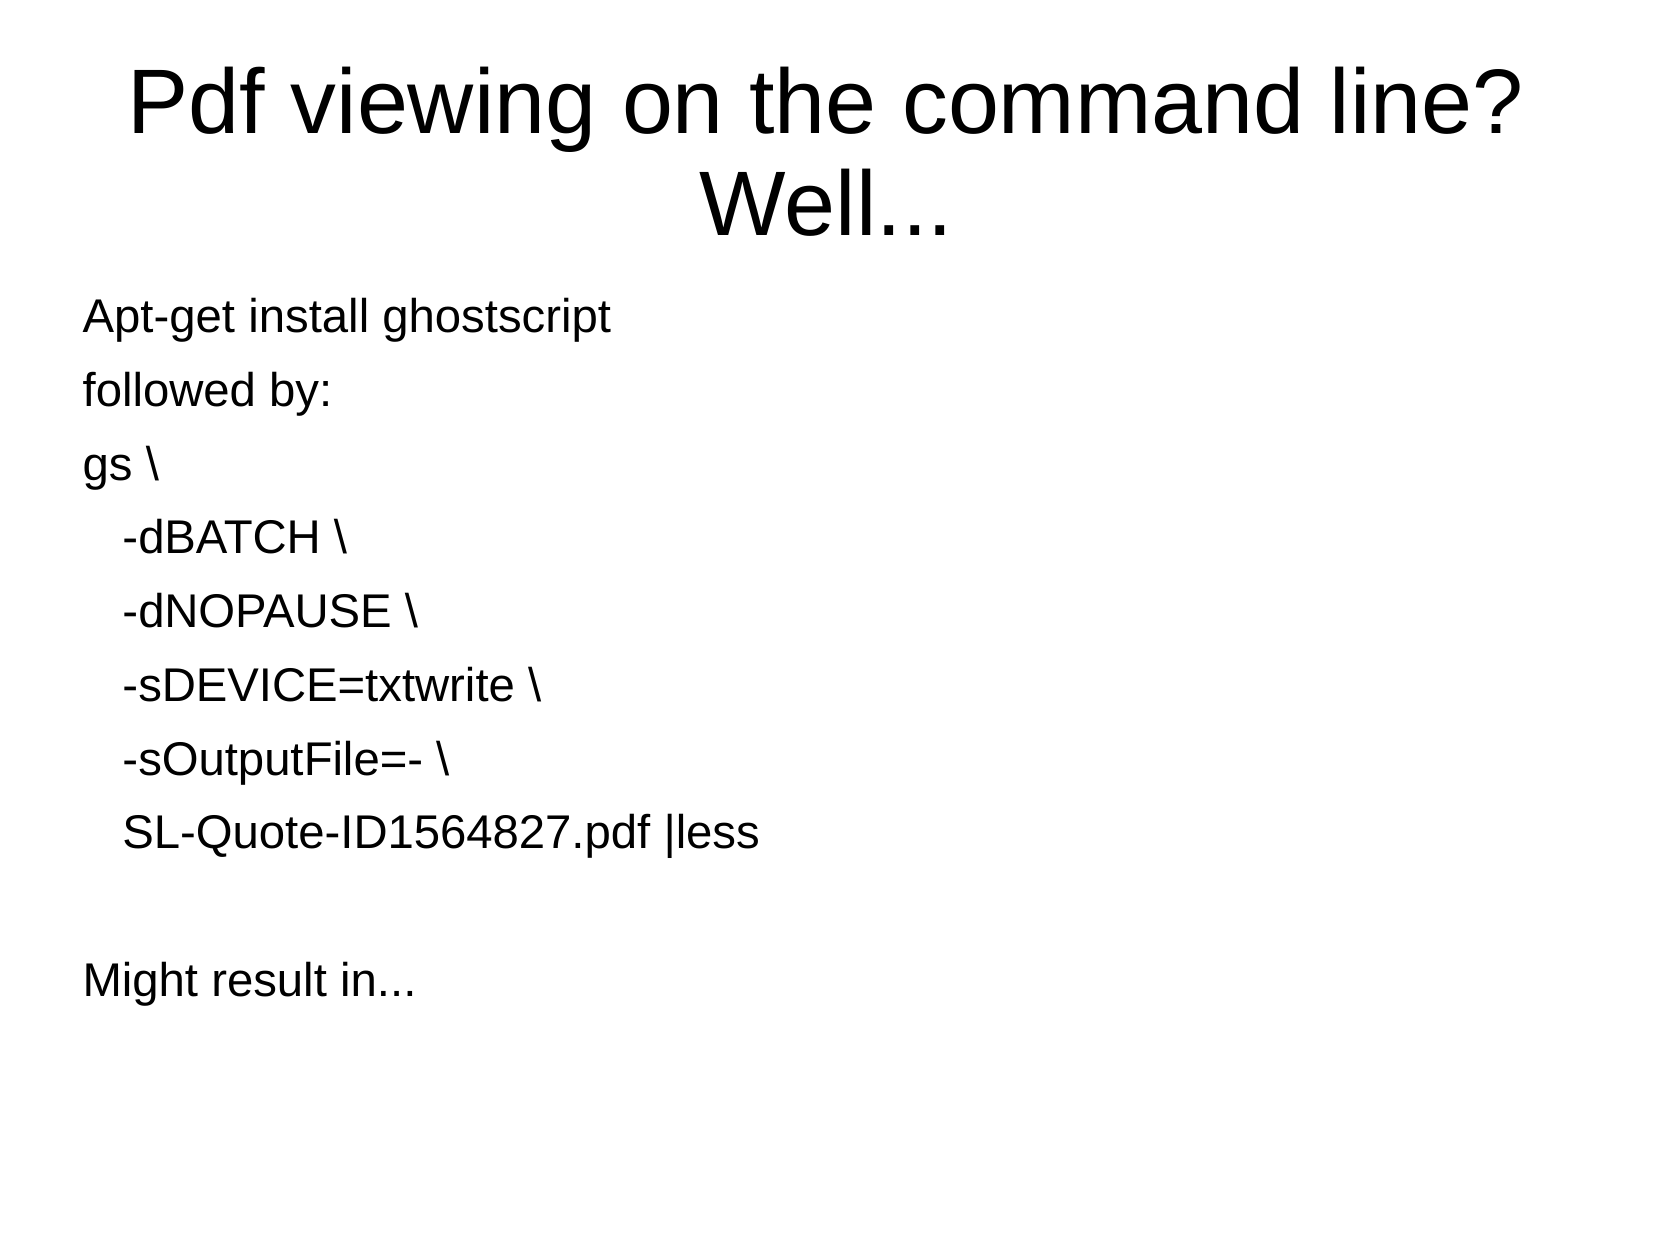

# Pdf viewing on the command line? Well...
Apt-get install ghostscript
followed by:
gs \
 -dBATCH \
 -dNOPAUSE \
 -sDEVICE=txtwrite \
 -sOutputFile=- \
 SL-Quote-ID1564827.pdf |less
Might result in...